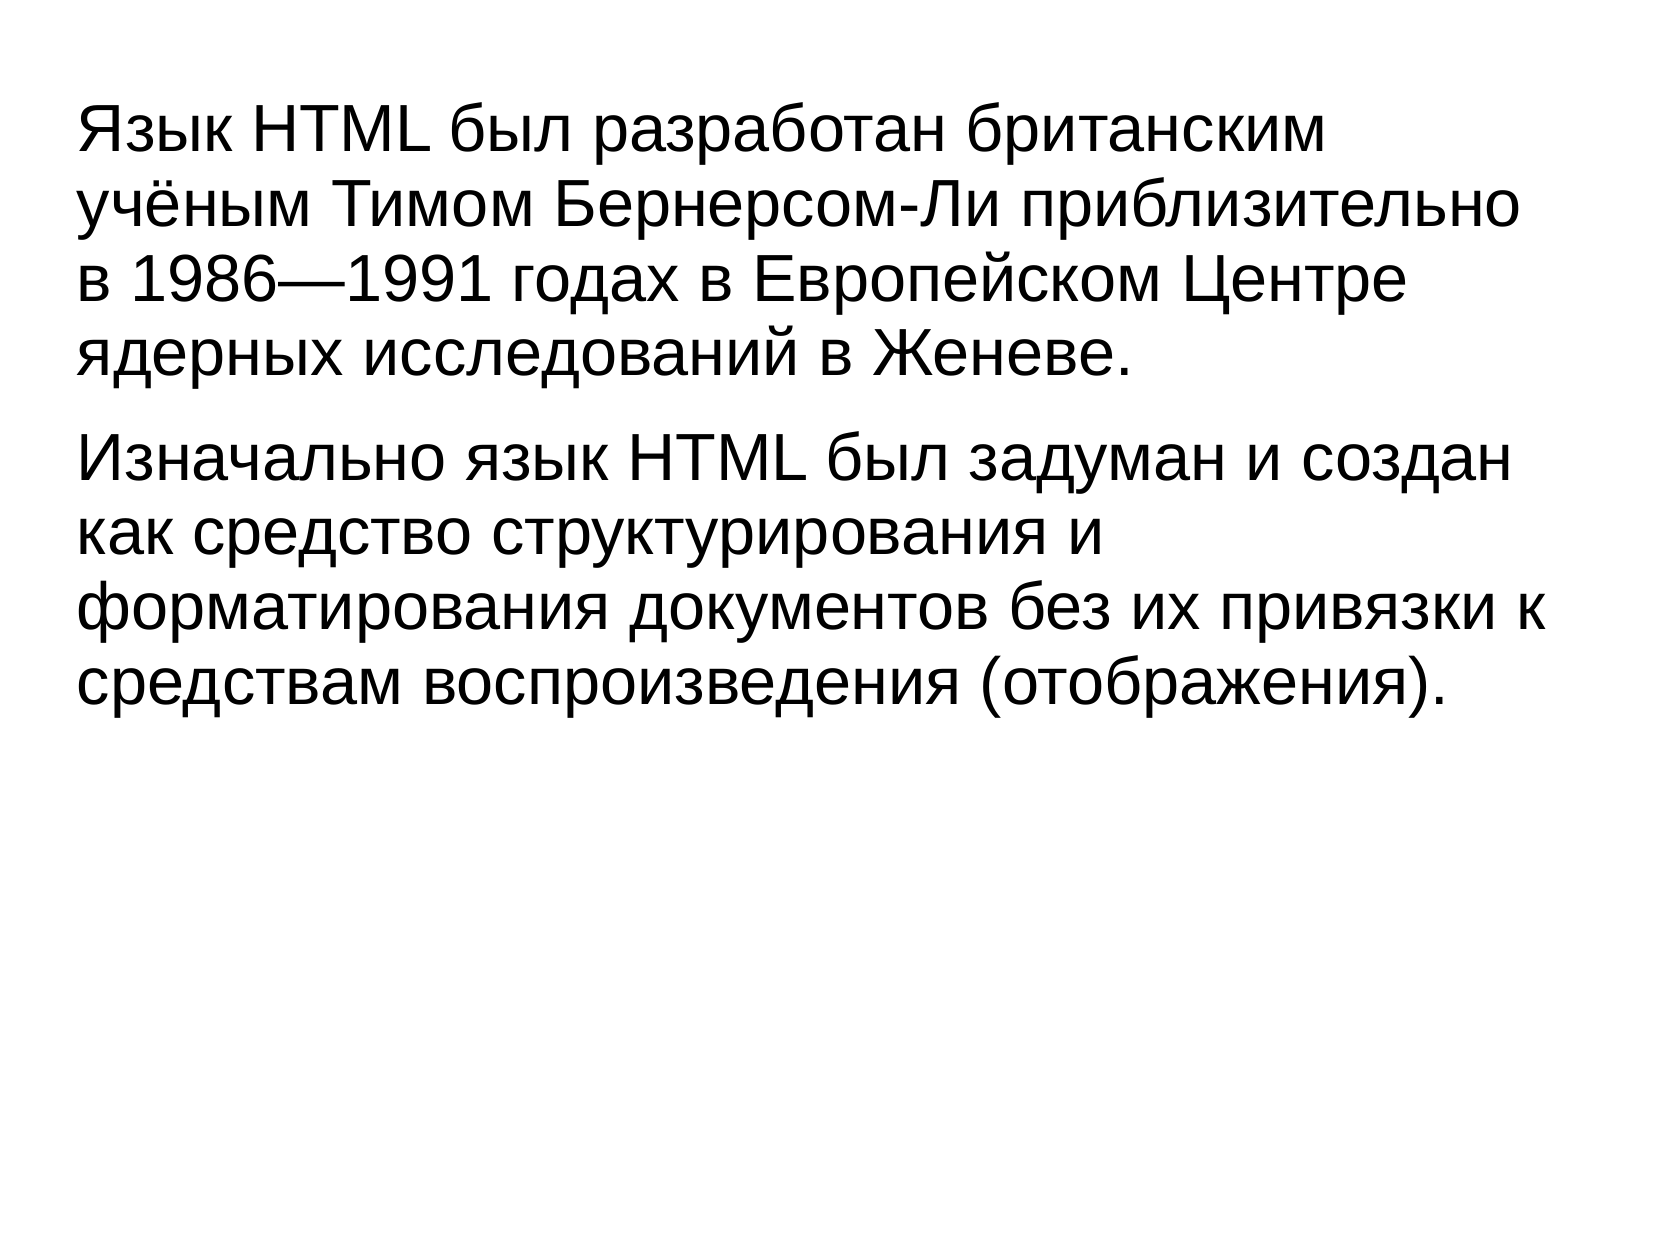

# Язык HTML был разработан британским учёным Тимом Бернерсом-Ли приблизительно в 1986—1991 годах в Европейском Центре ядерных исследований в Женеве.
Изначально язык HTML был задуман и создан как средство структурирования и форматирования документов без их привязки к средствам воспроизведения (отображения).